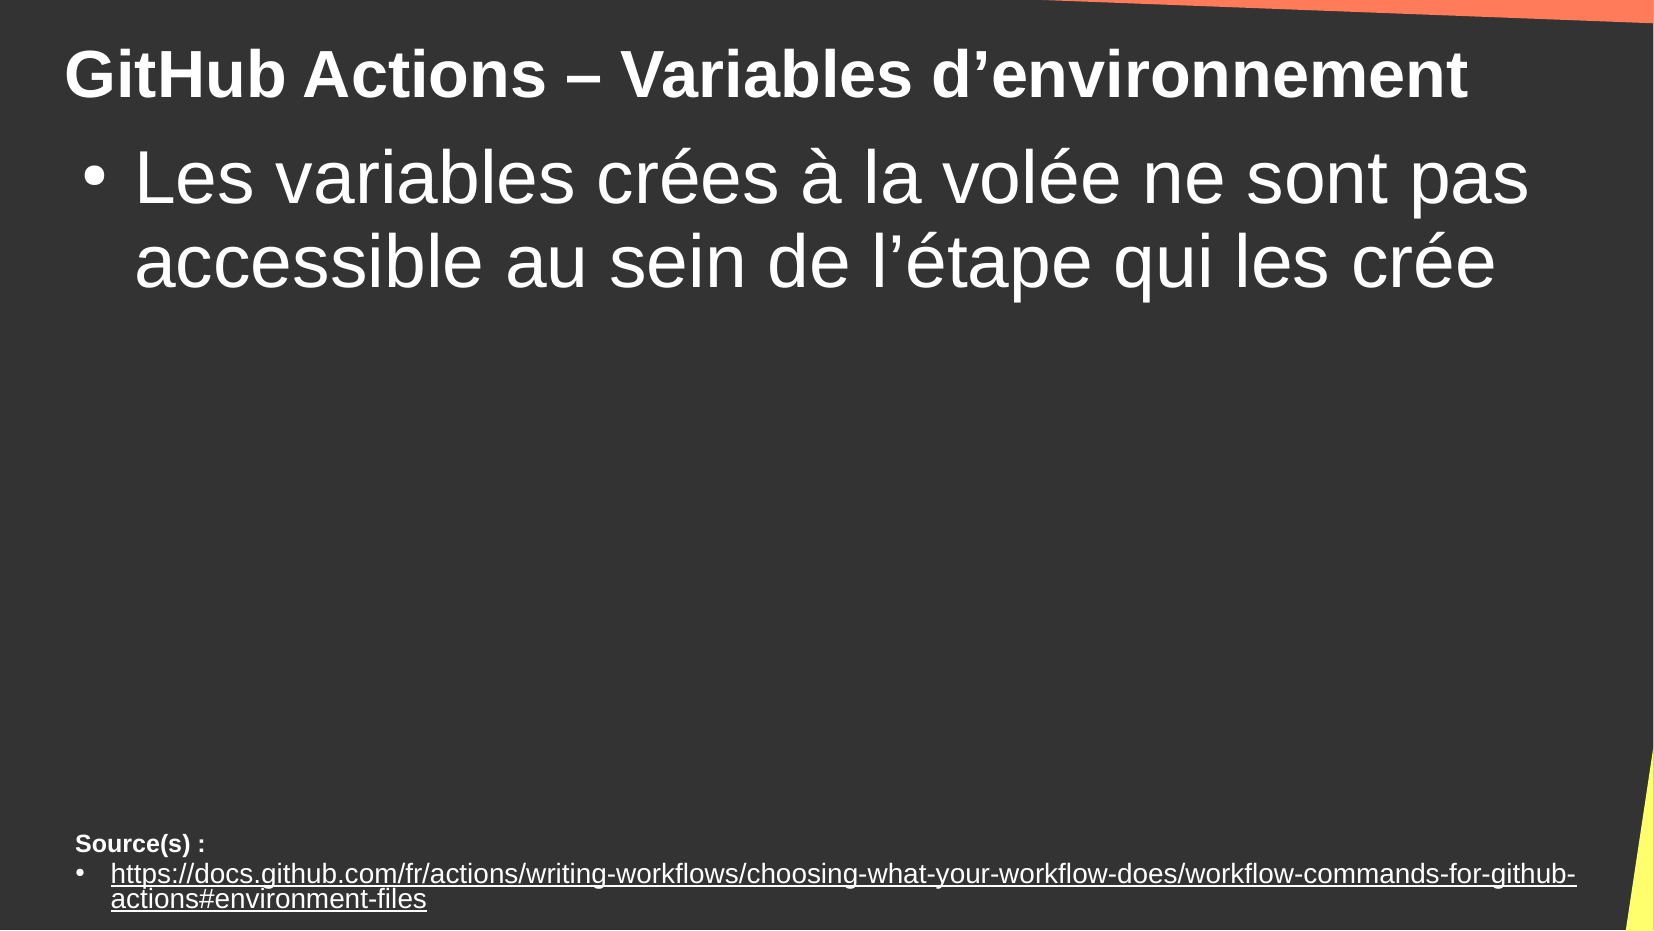

# GitHub Actions – Variables d’environnement
Les variables crées à la volée ne sont pas accessible au sein de l’étape qui les crée
Source(s) :
https://docs.github.com/fr/actions/writing-workflows/choosing-what-your-workflow-does/workflow-commands-for-github-actions#environment-files